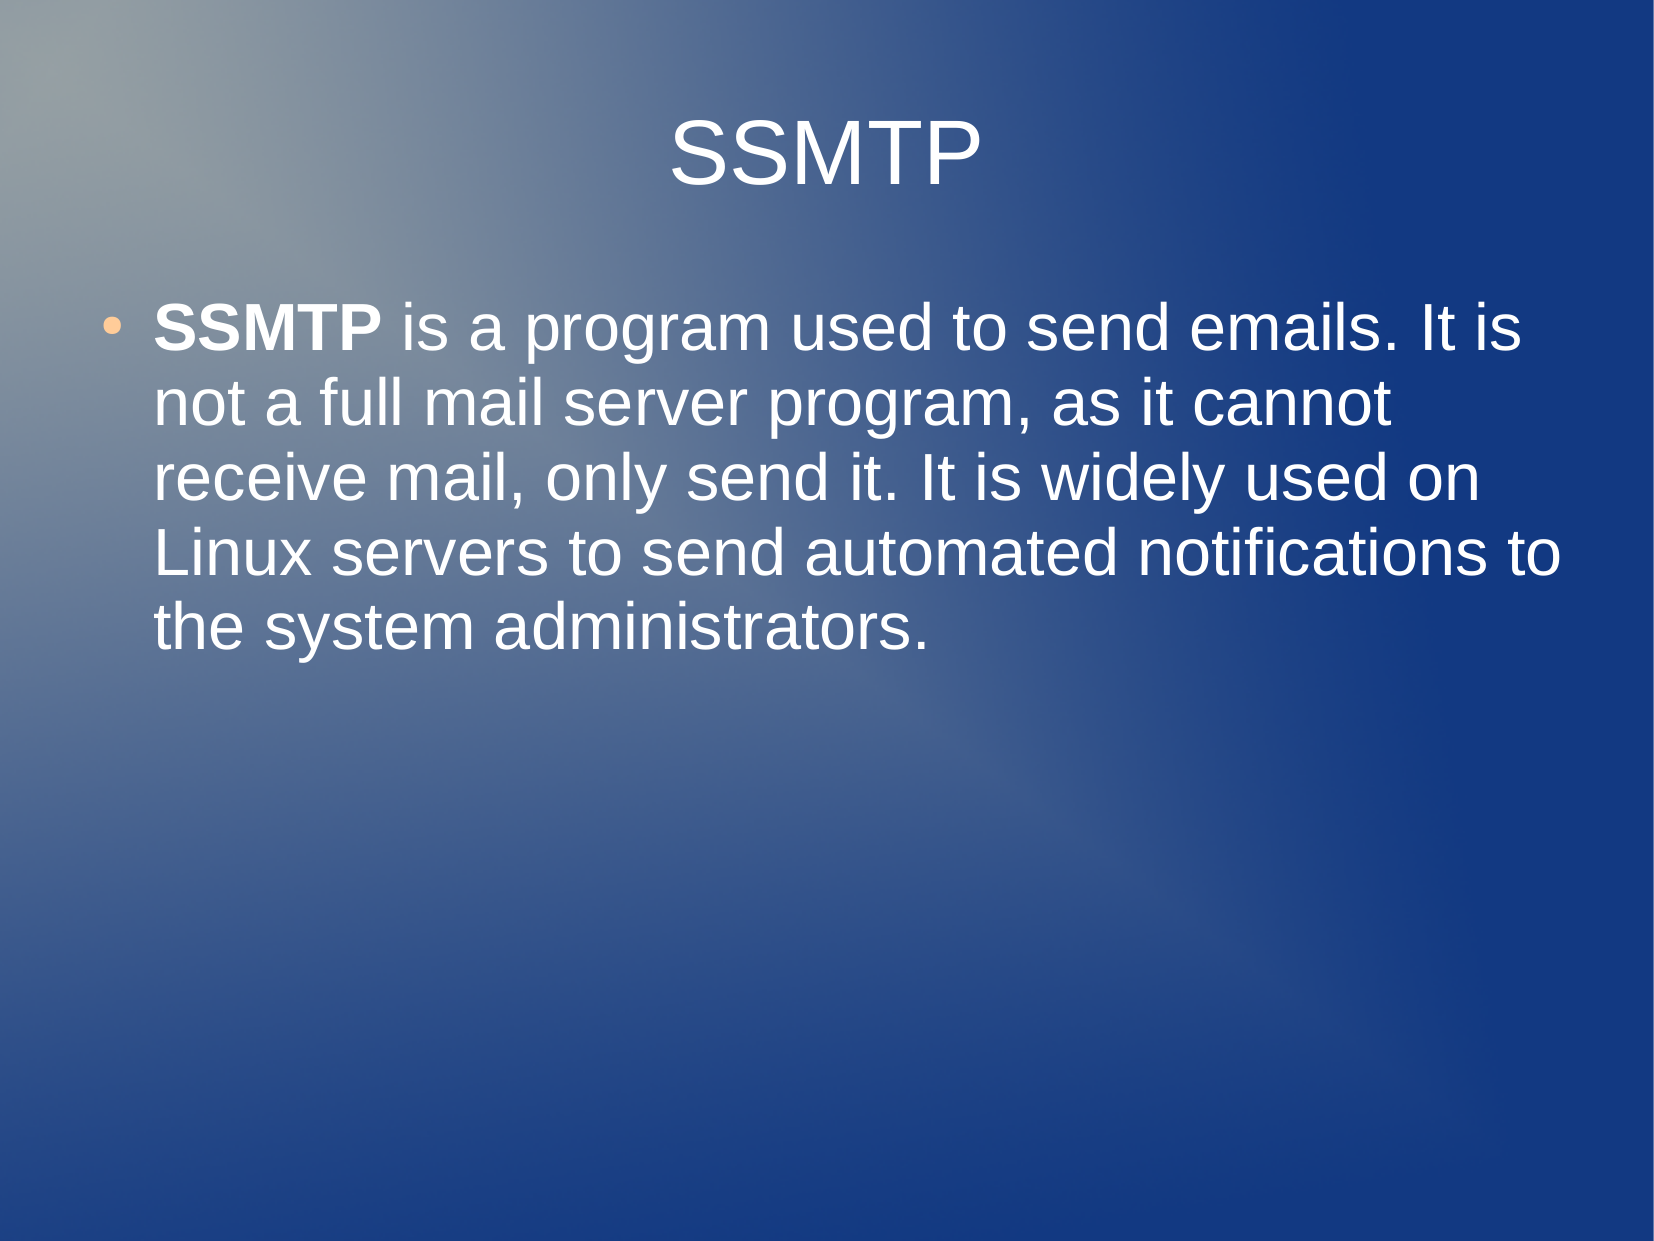

# SSMTP
SSMTP is a program used to send emails. It is not a full mail server program, as it cannot receive mail, only send it. It is widely used on Linux servers to send automated notifications to the system administrators.